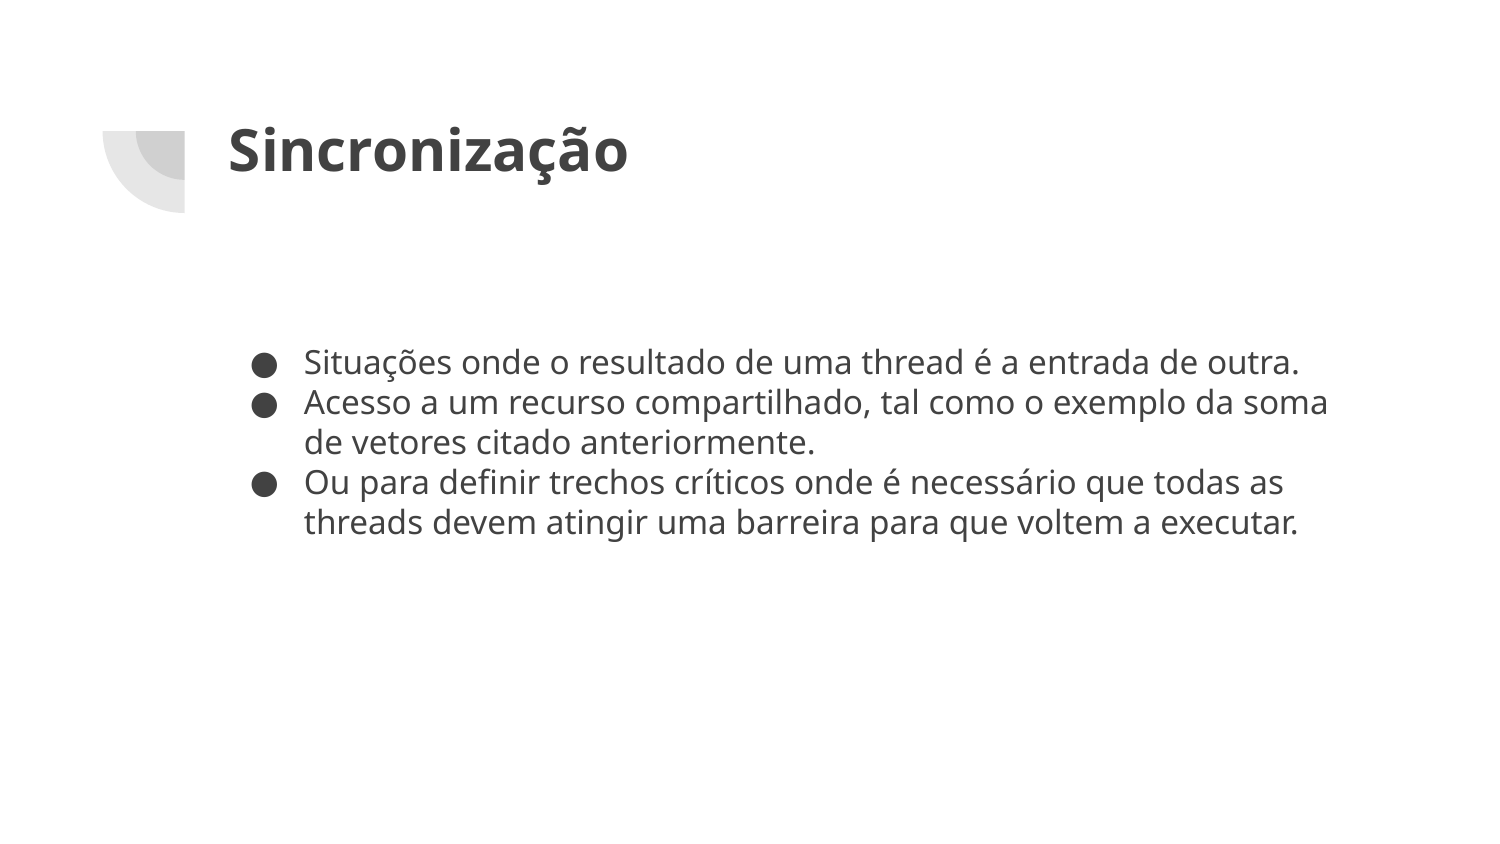

# Sincronização
Situações onde o resultado de uma thread é a entrada de outra.
Acesso a um recurso compartilhado, tal como o exemplo da soma de vetores citado anteriormente.
Ou para definir trechos críticos onde é necessário que todas as threads devem atingir uma barreira para que voltem a executar.